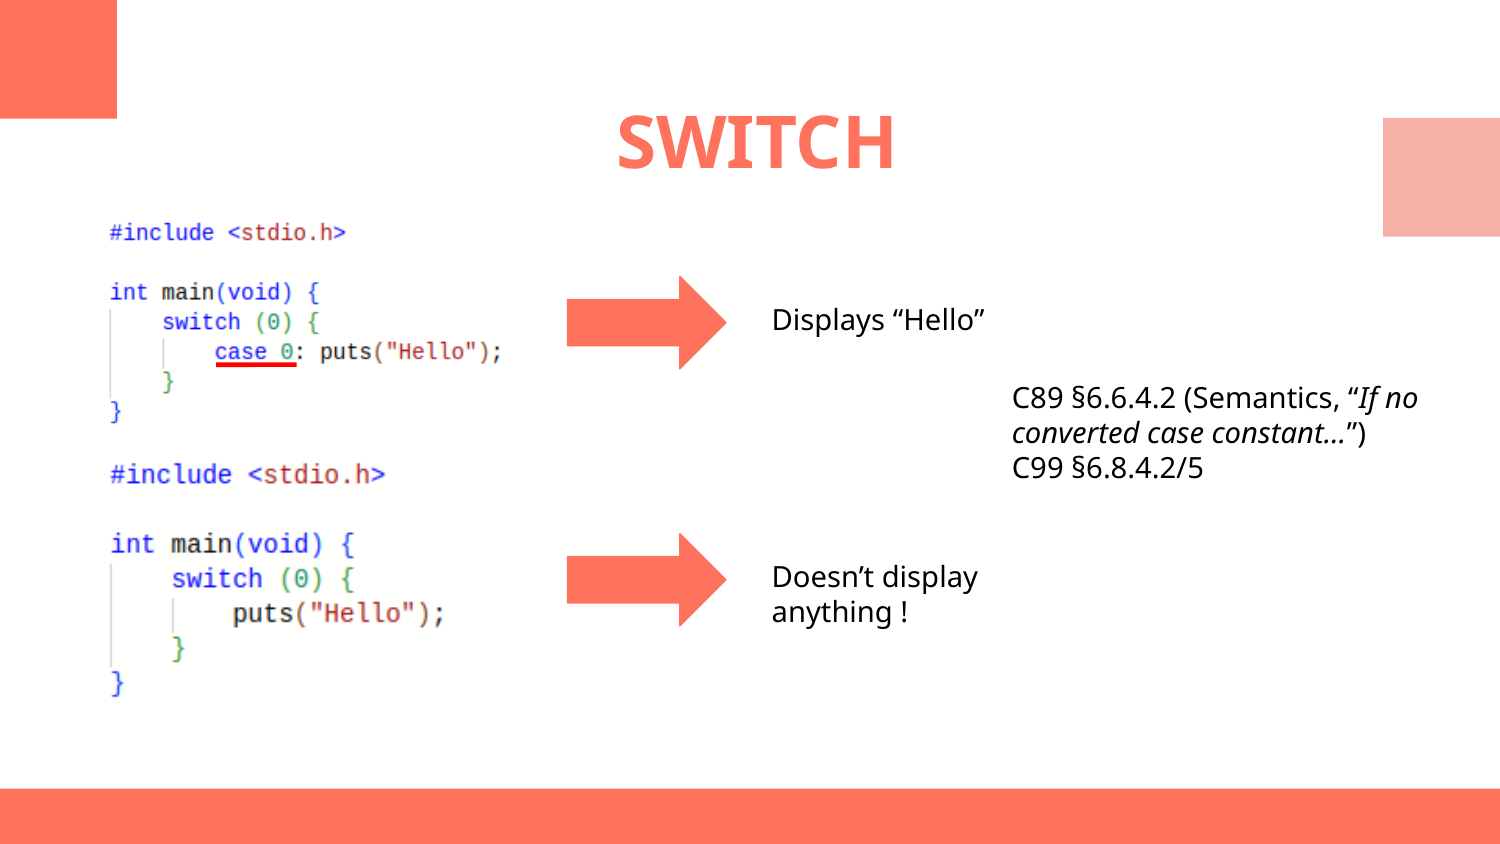

# SWITCH
Displays “Hello”
C89 §6.6.4.2 (Semantics, “If no converted case constant…”)
C99 §6.8.4.2/5
Doesn’t display anything !